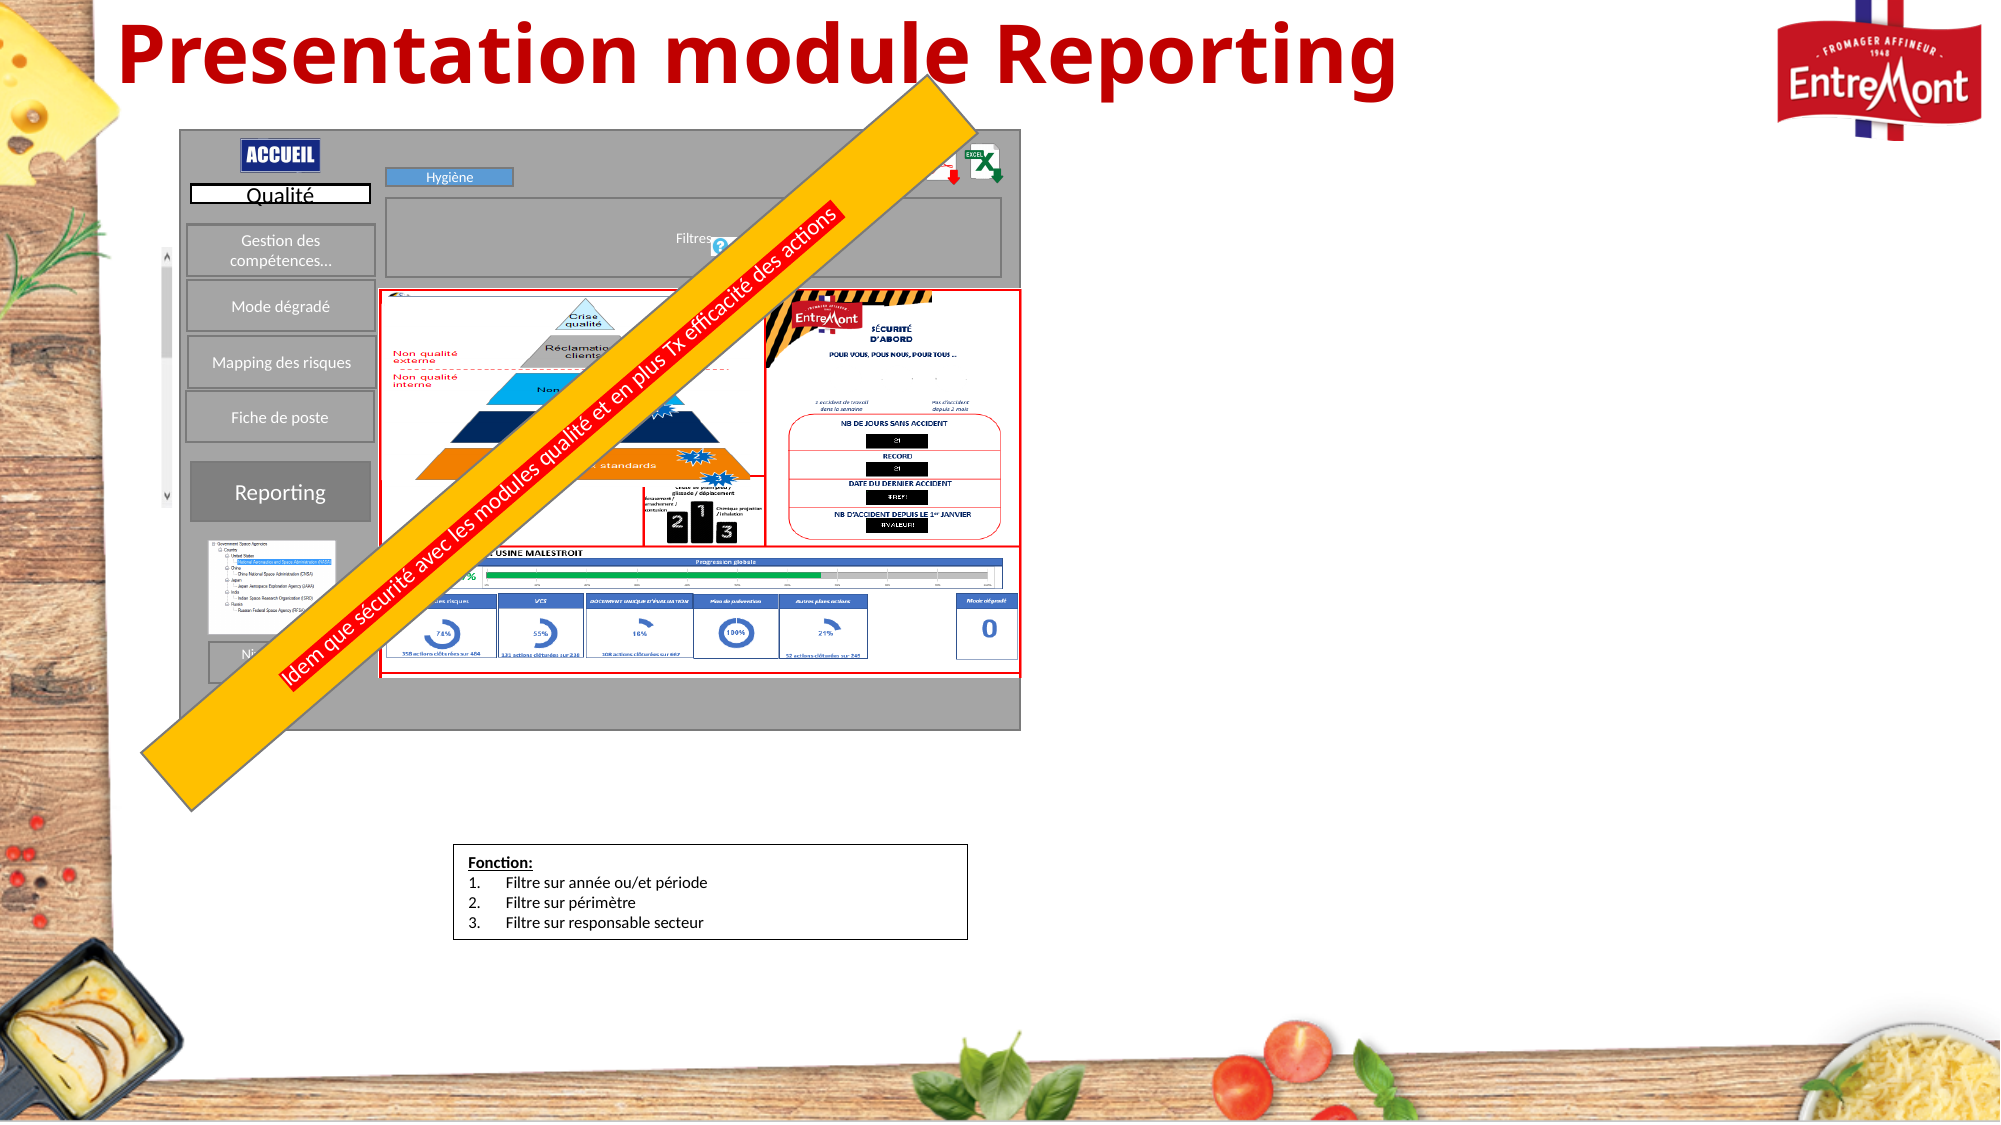

Presentation module Reporting
Hygiène
Qualité
Filtres
Reporting
Niveau de restriction
Gestion des compétences…
Mode dégradé
Mapping des risques
Fiche de poste
Idem que sécurité avec les modules qualité et en plus Tx efficacité des actions
Fonction:
Filtre sur année ou/et période
Filtre sur périmètre
Filtre sur responsable secteur